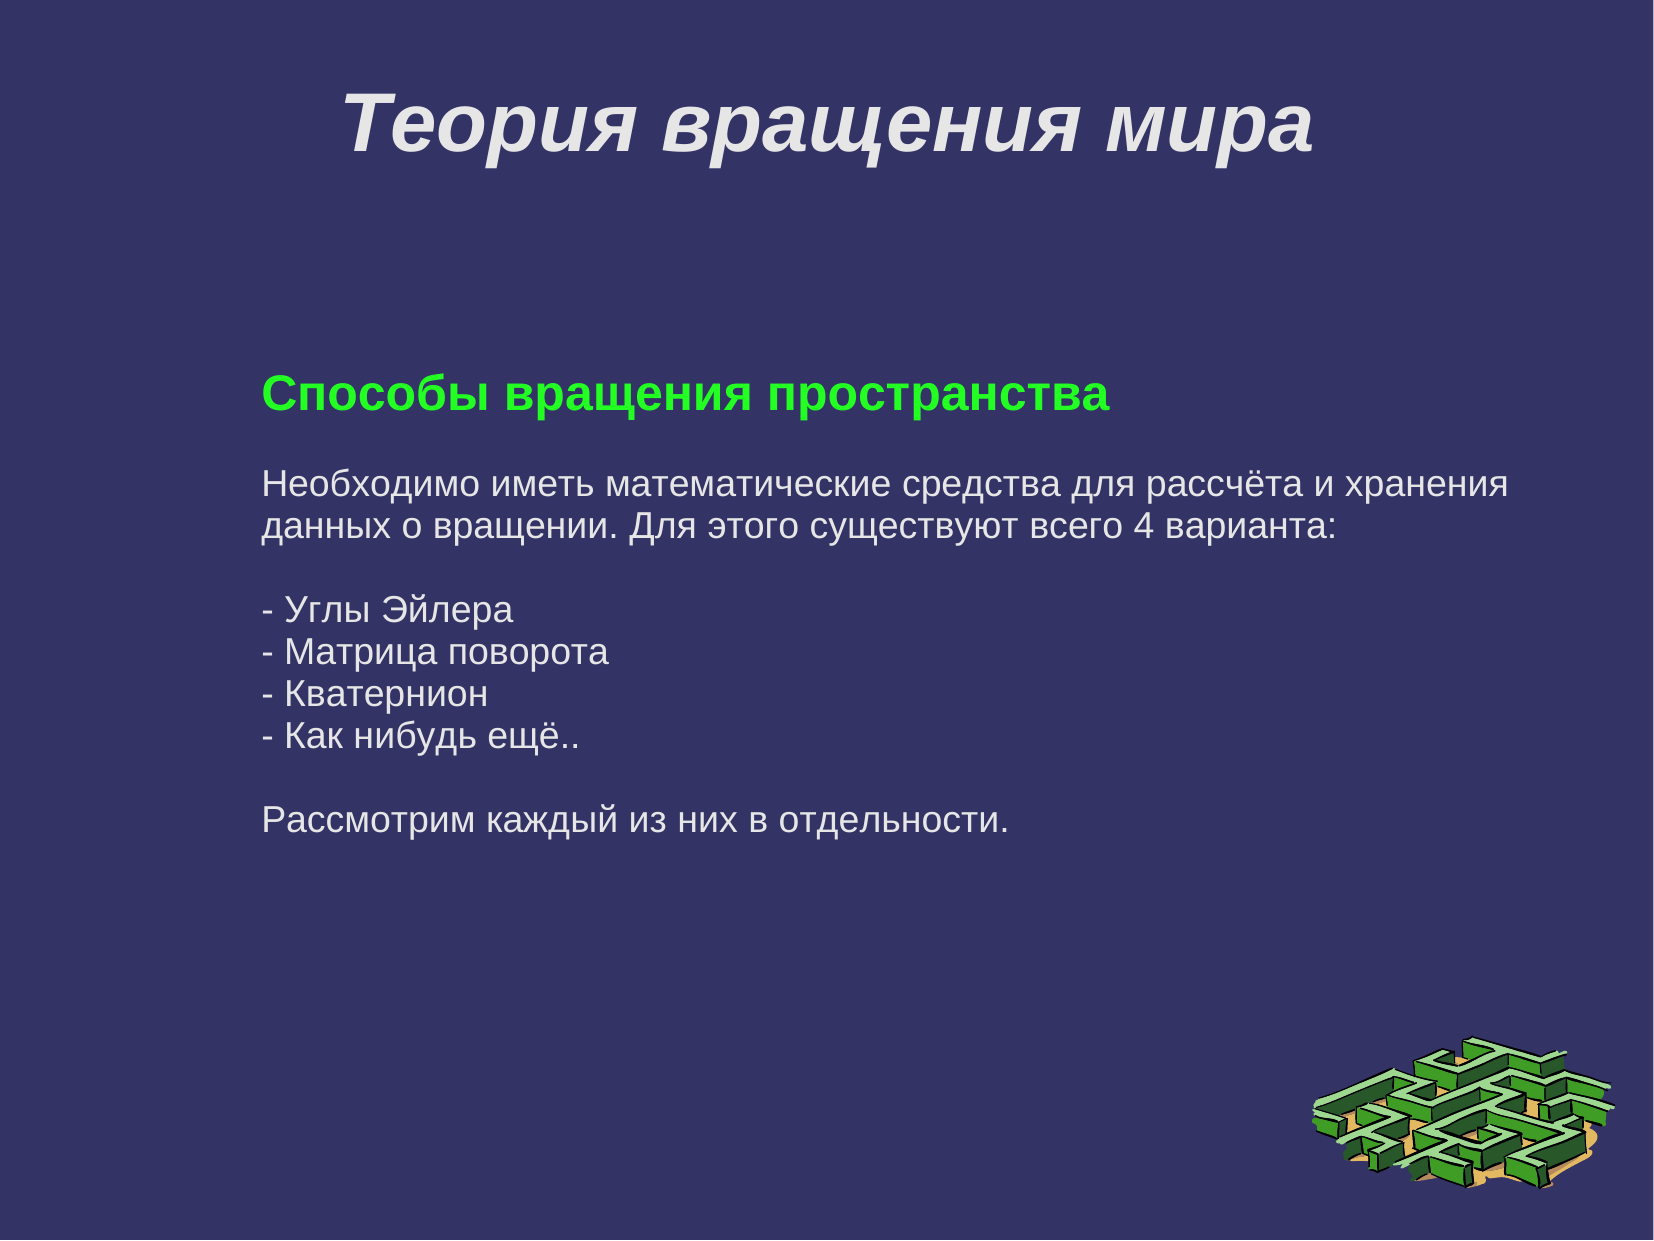

# Теория вращения мира
Способы вращения пространства
Необходимо иметь математические средства для рассчёта и хранения данных о вращении. Для этого существуют всего 4 варианта:
- Углы Эйлера
- Матрица поворота
- Кватернион
- Как нибудь ещё..
Рассмотрим каждый из них в отдельности.